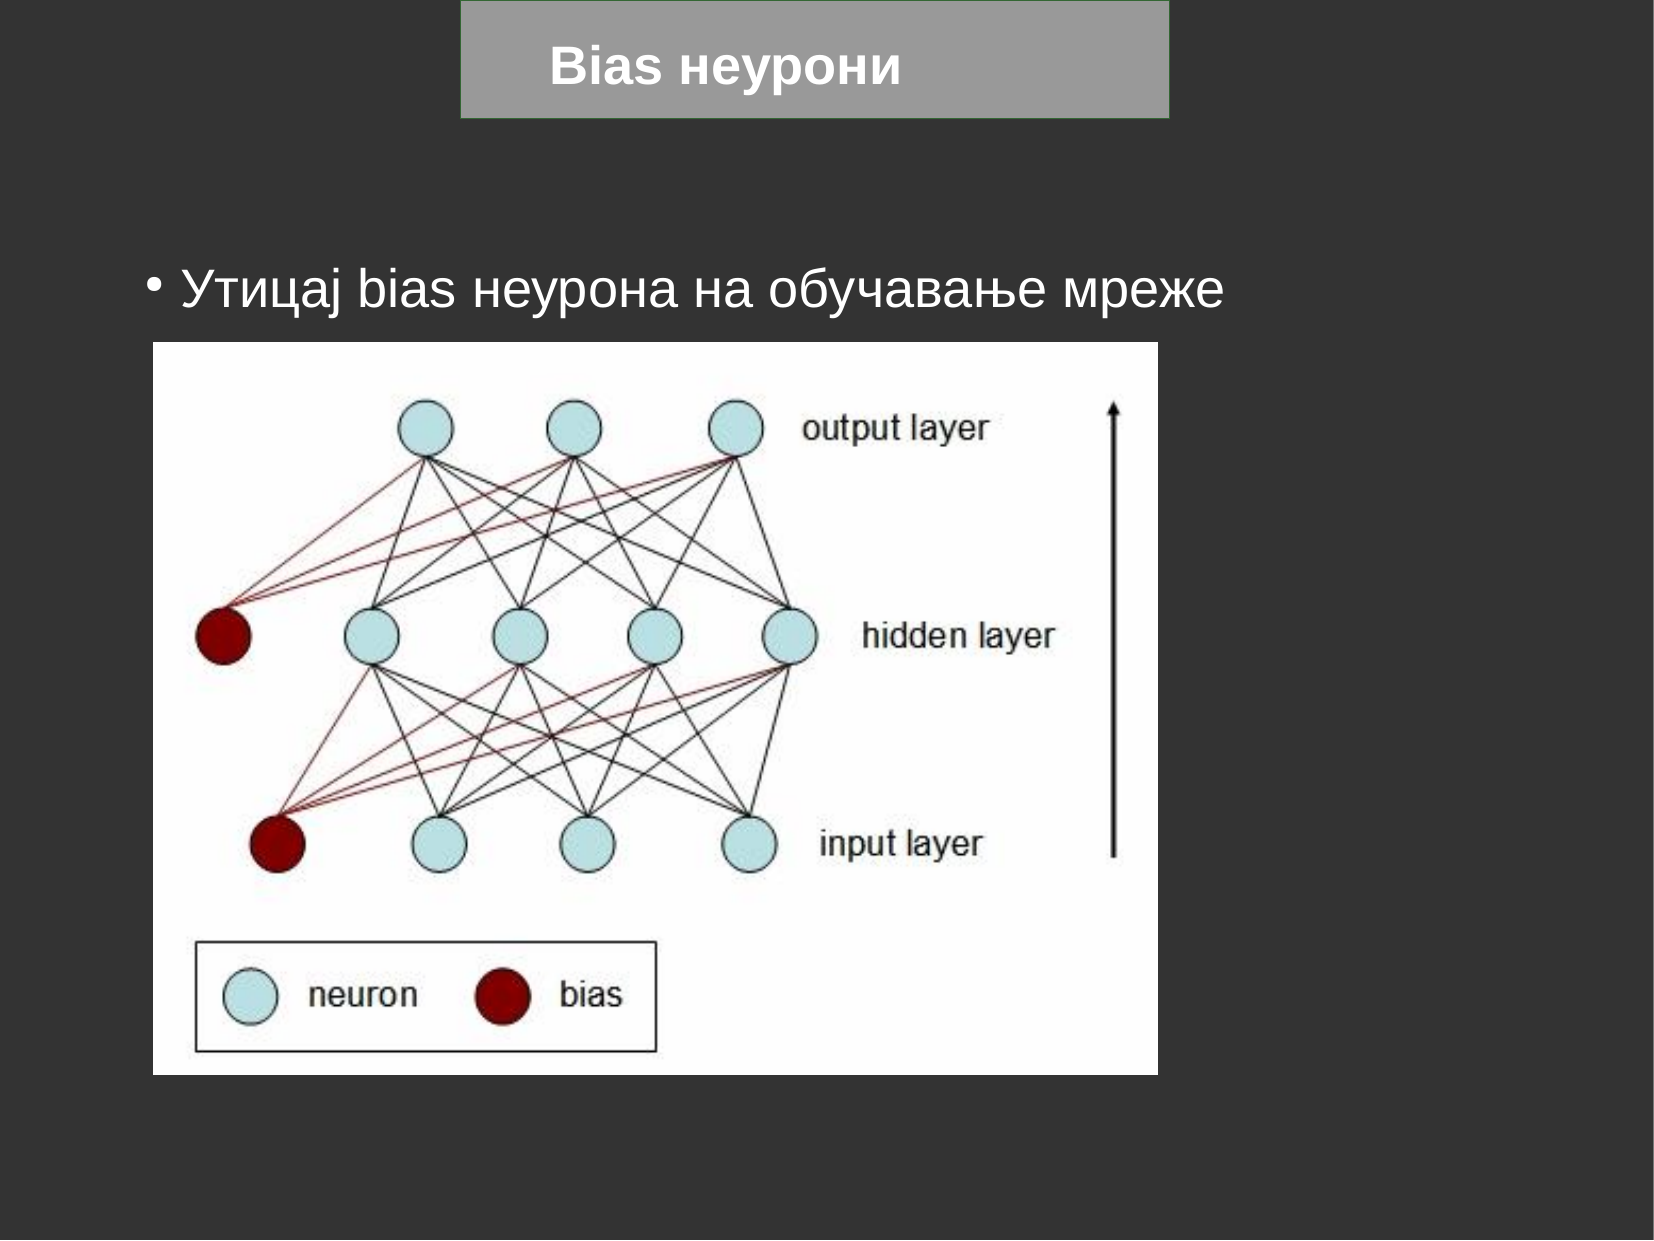

Bias неурони
Утицај bias неурона на обучавање мреже